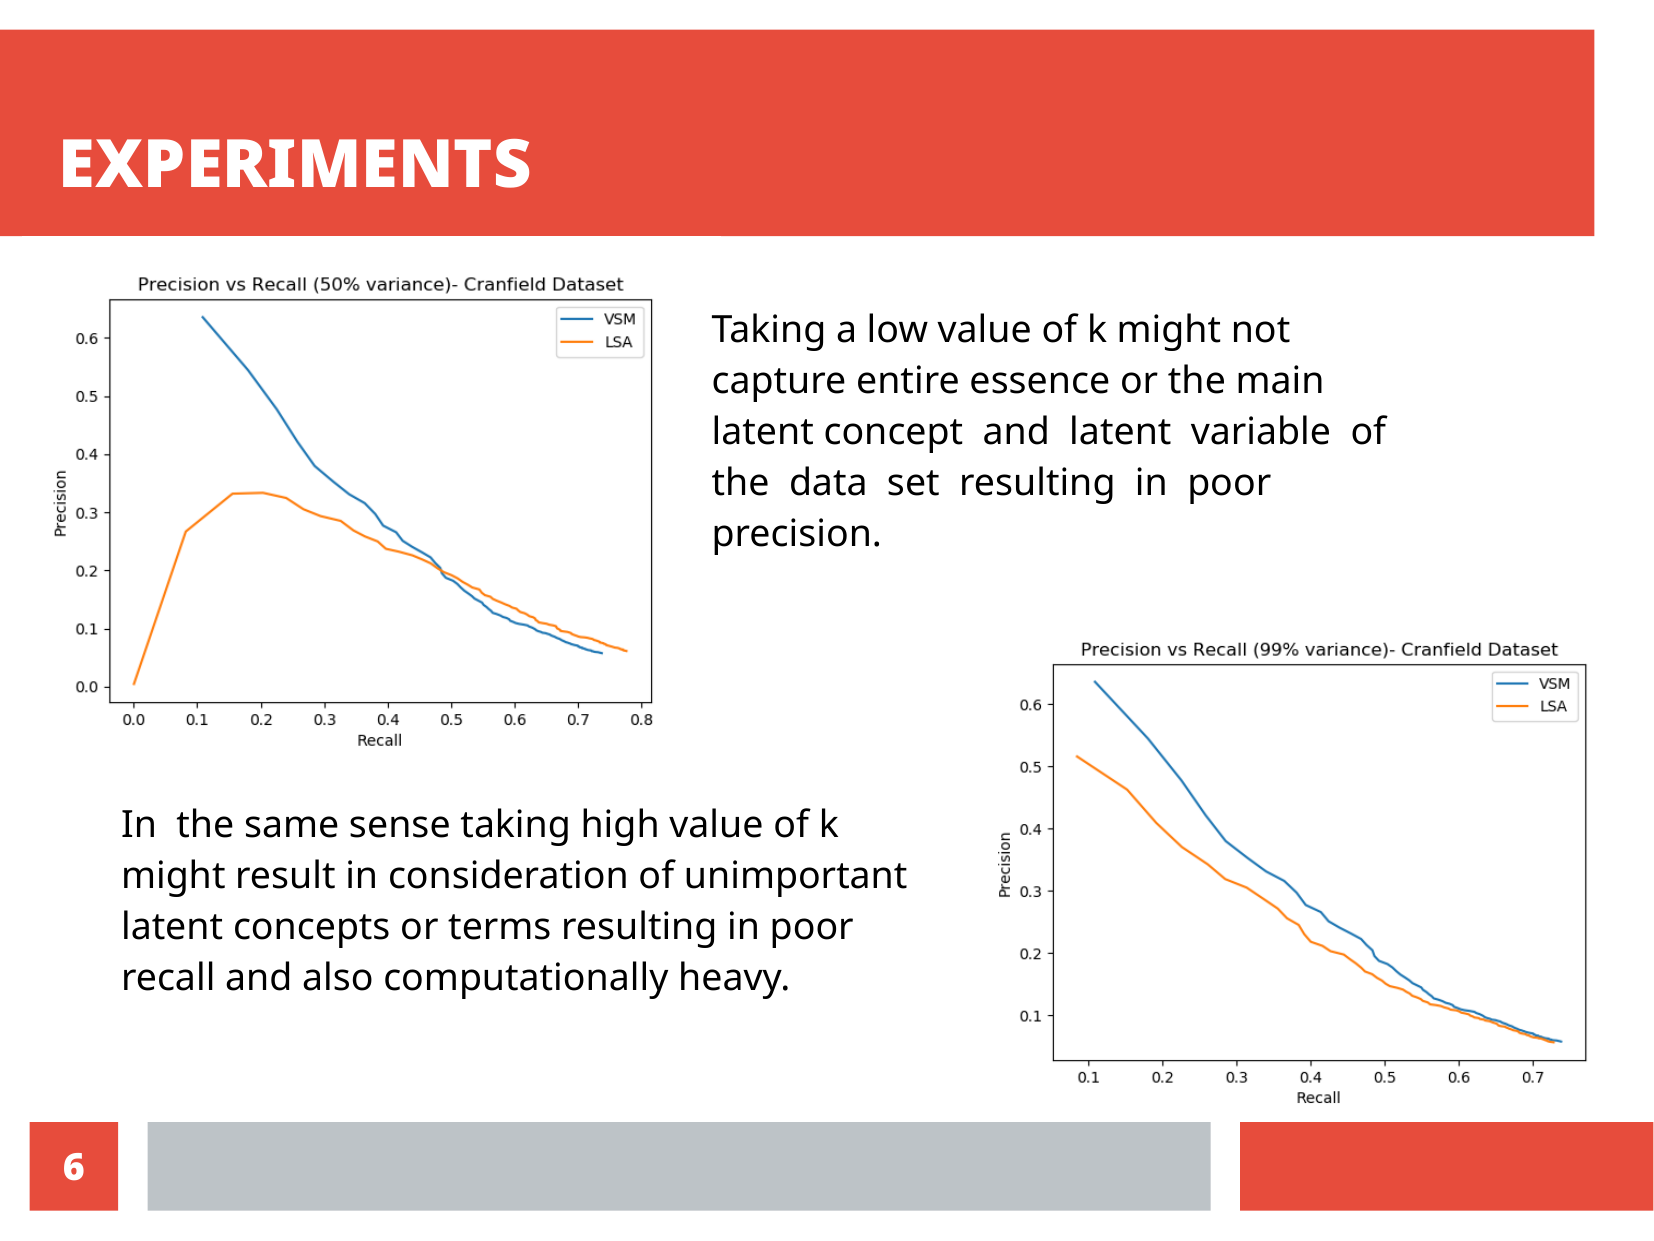

# EXPERIMENTS
Taking a low value of k might not capture entire essence or the main latent concept and latent variable of the data set resulting in poor precision.
In the same sense taking high value of k might result in consideration of unimportant latent concepts or terms resulting in poor recall and also computationally heavy.
6